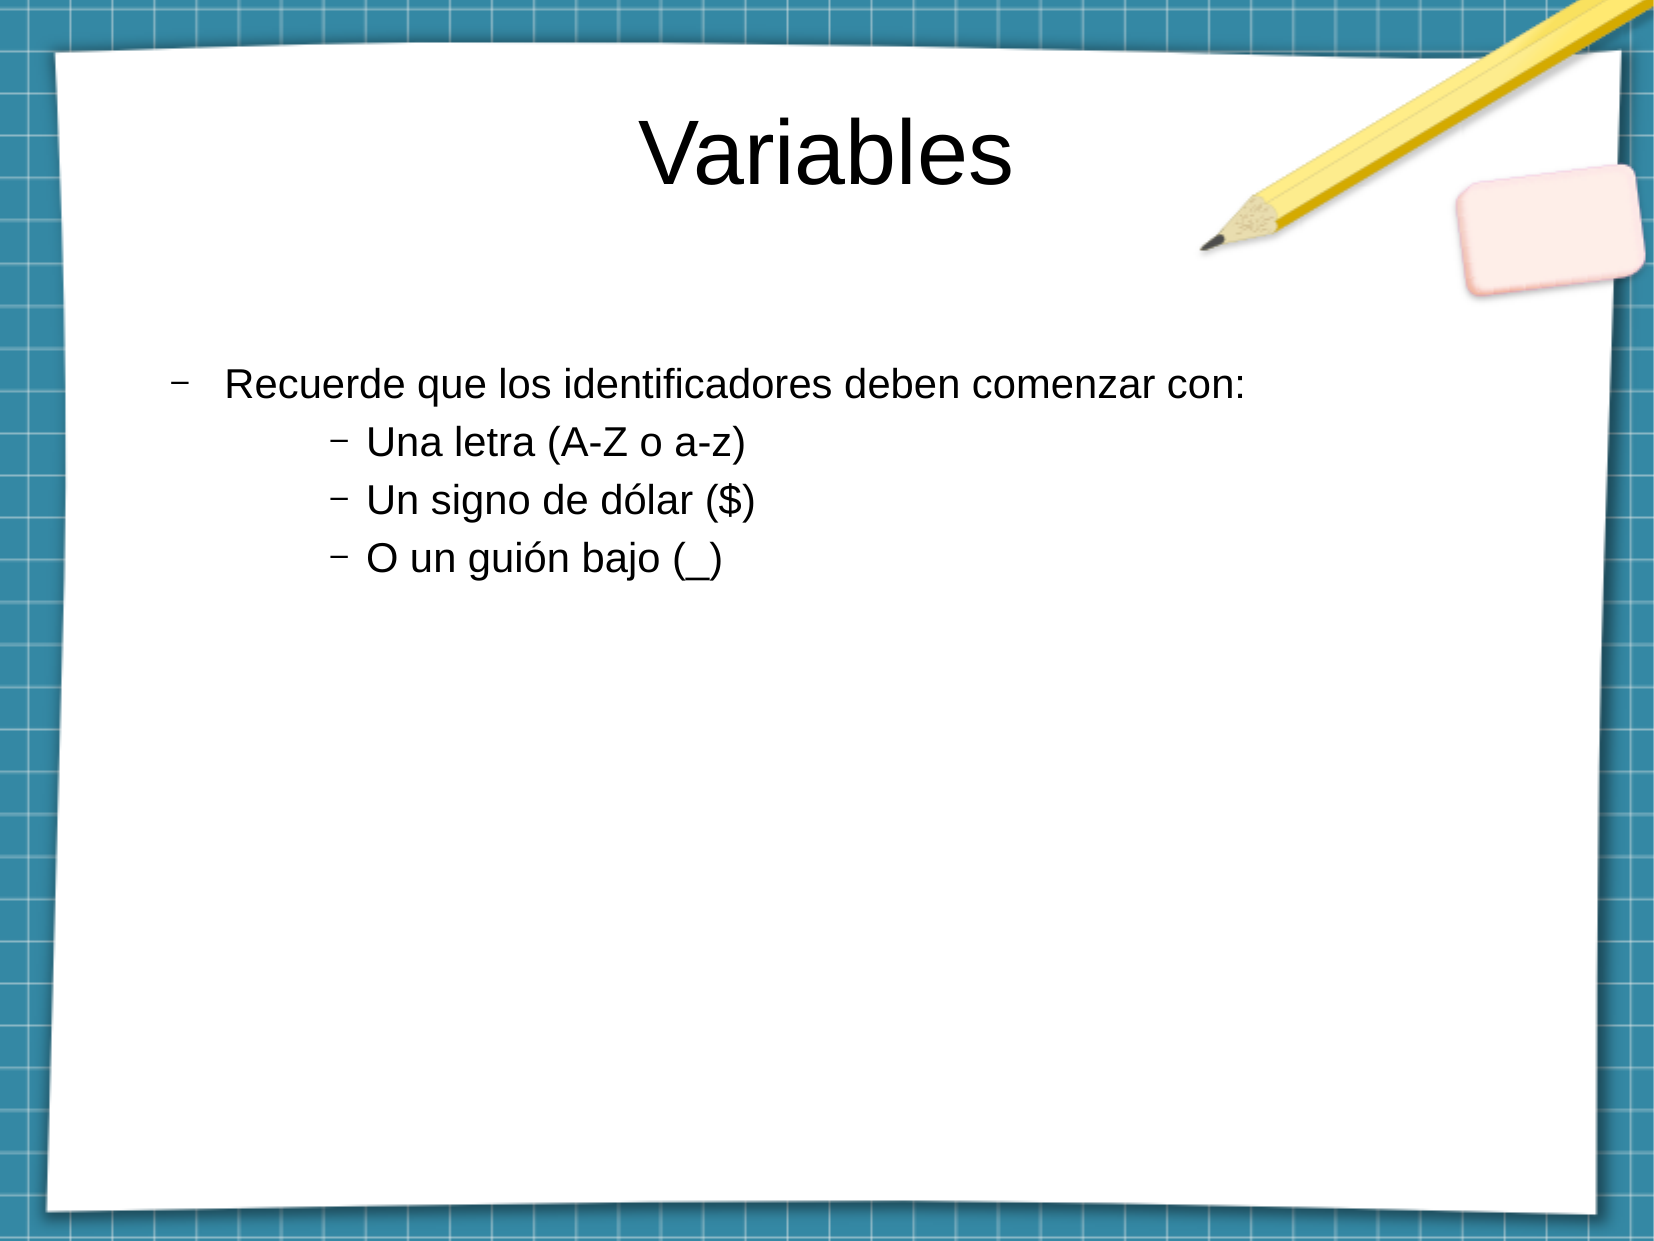

# Variables
Recuerde que los identificadores deben comenzar con:
Una letra (A-Z o a-z)
Un signo de dólar ($)
O un guión bajo (_)